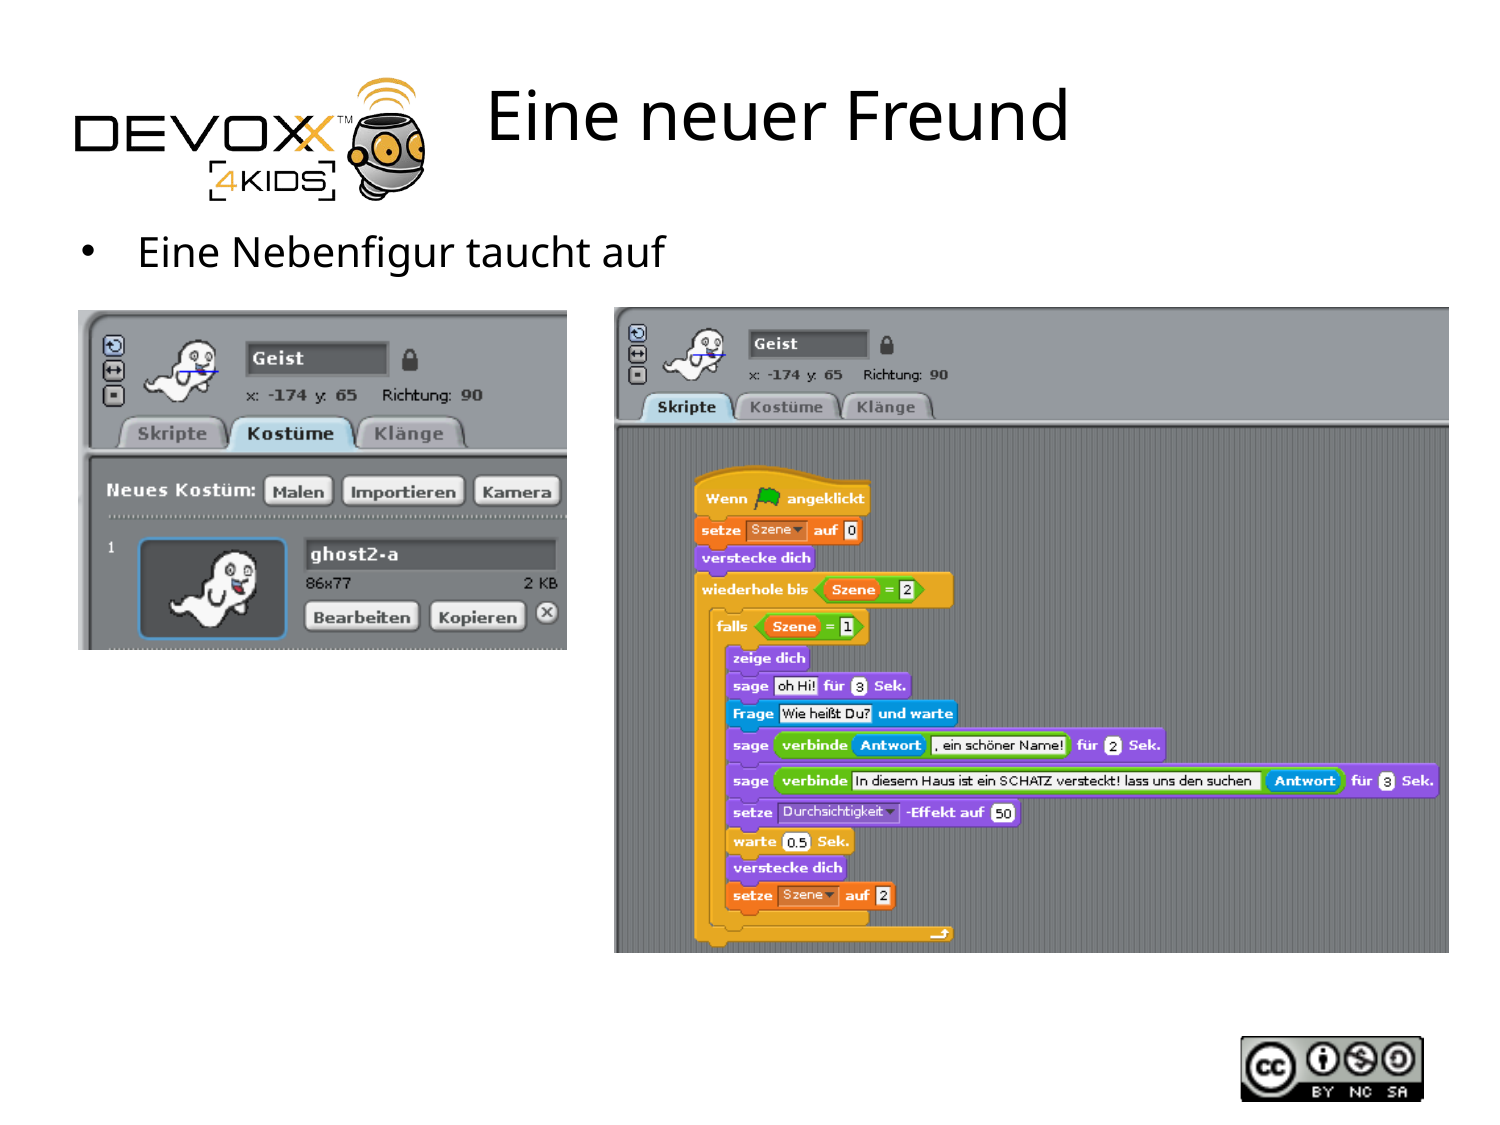

# Eine neuer Freund
Eine Nebenfigur taucht auf